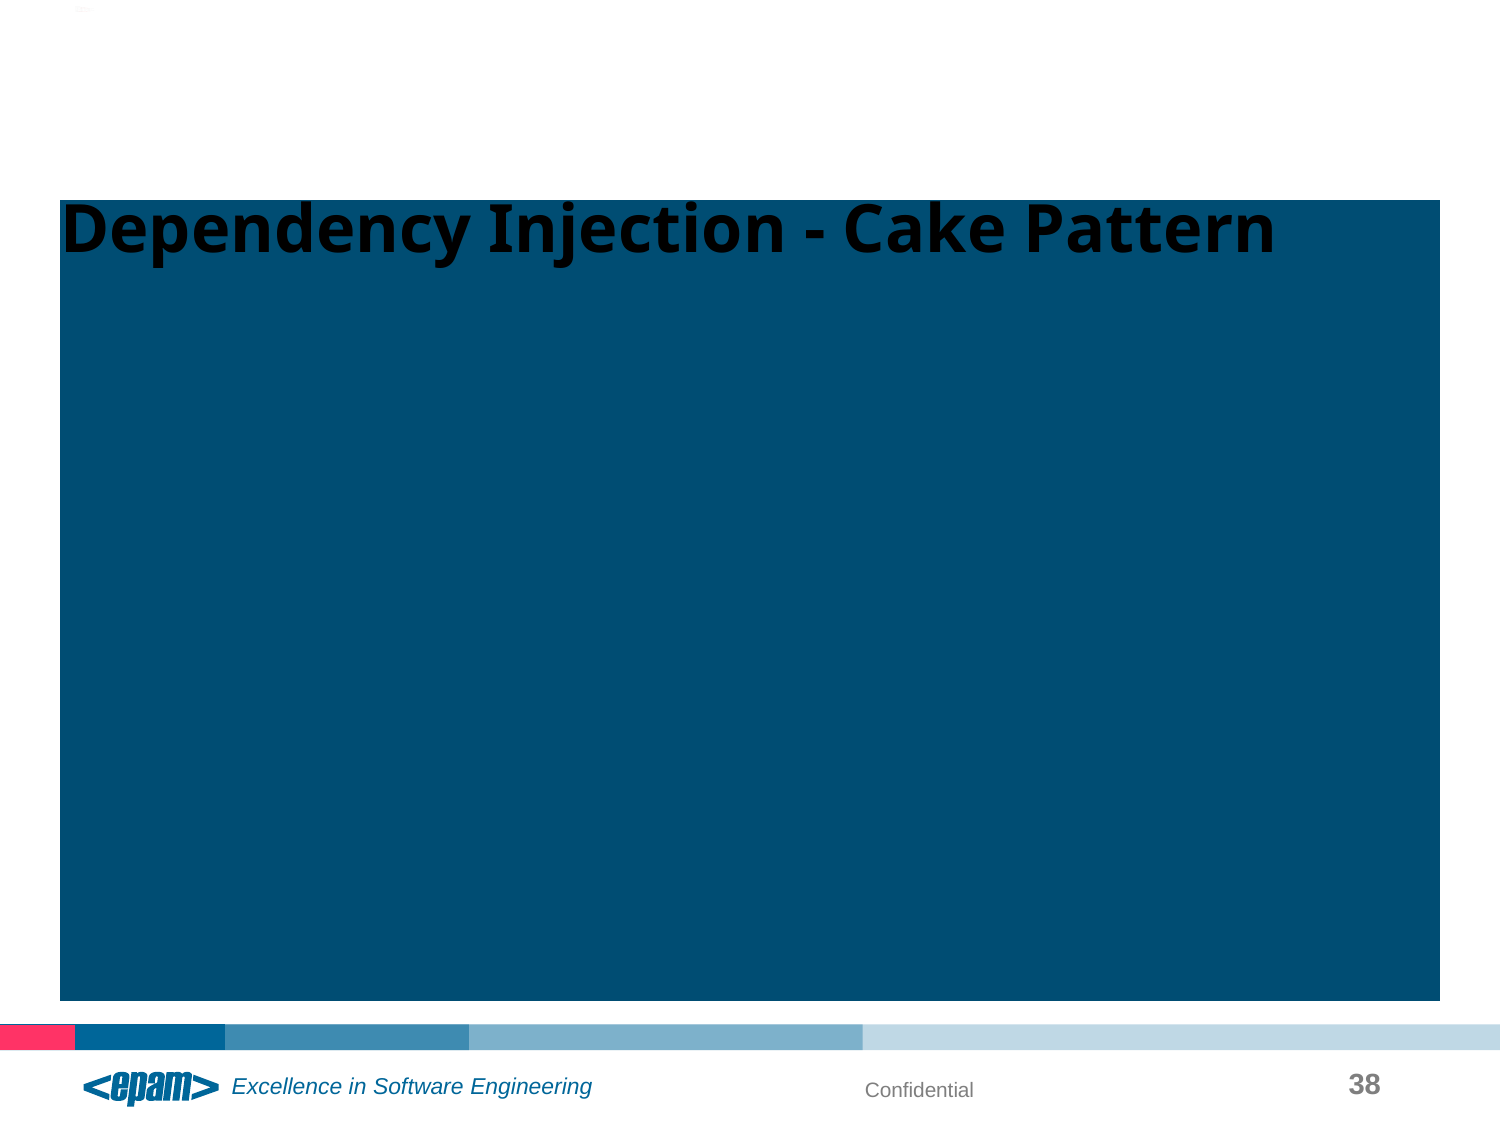

# object MyApplication {
 object Components extends Components
 with SayHelloComponentImpl
 with NameProviderComponentImpl
 class Client(c: Components) { def run = c.sayHelloService.sayHello }
 def main(args: Array[String]) = new Client(Components).run
 // OR
 class Client { c: Components => def run = c.sayHelloService.sayHello }
 def main(args: Array[String]) =
 (new Client with Components with SayHelloComponentImpl
 with NameProviderComponentImpl).run }
Dependency Injection - Cake Pattern
Confidential